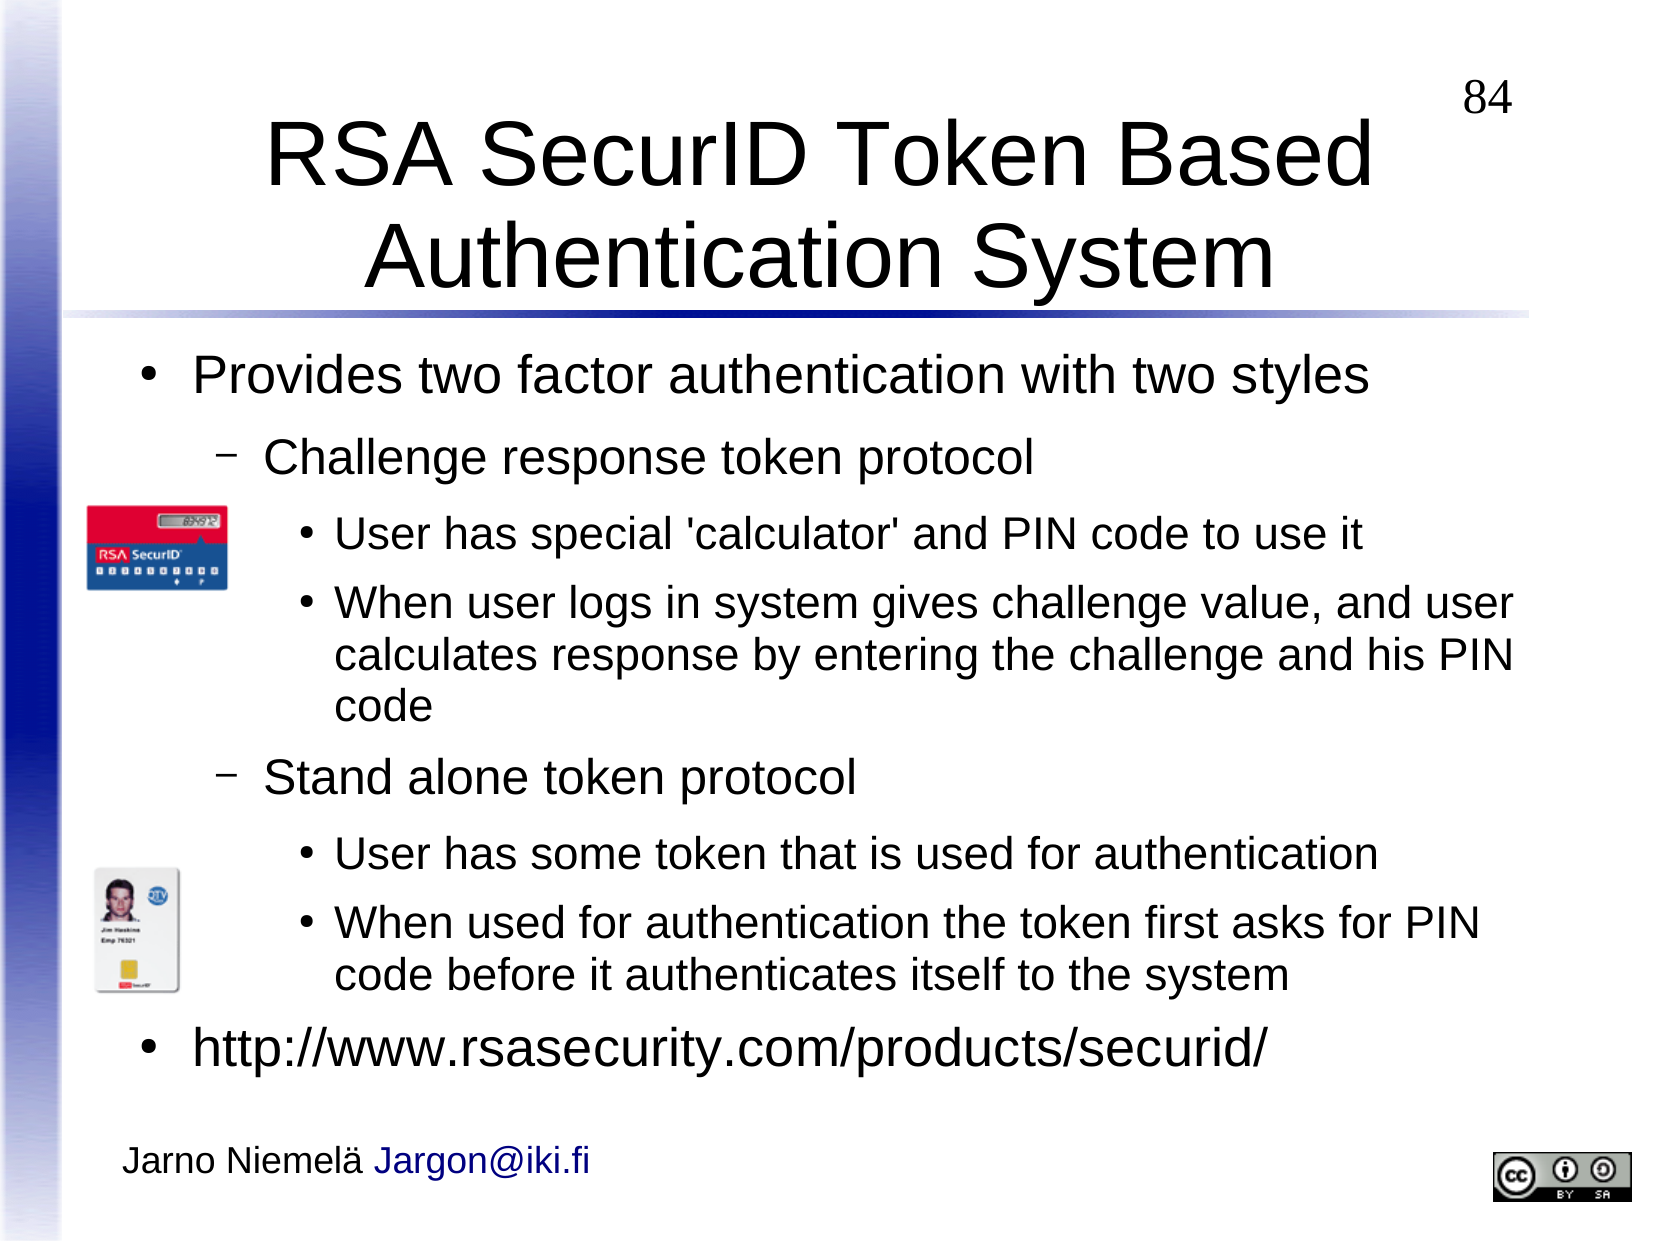

# RSA SecurID Token Based Authentication System
Provides two factor authentication with two styles
Challenge response token protocol
User has special 'calculator' and PIN code to use it
When user logs in system gives challenge value, and user calculates response by entering the challenge and his PIN code
Stand alone token protocol
User has some token that is used for authentication
When used for authentication the token first asks for PIN code before it authenticates itself to the system
http://www.rsasecurity.com/products/securid/